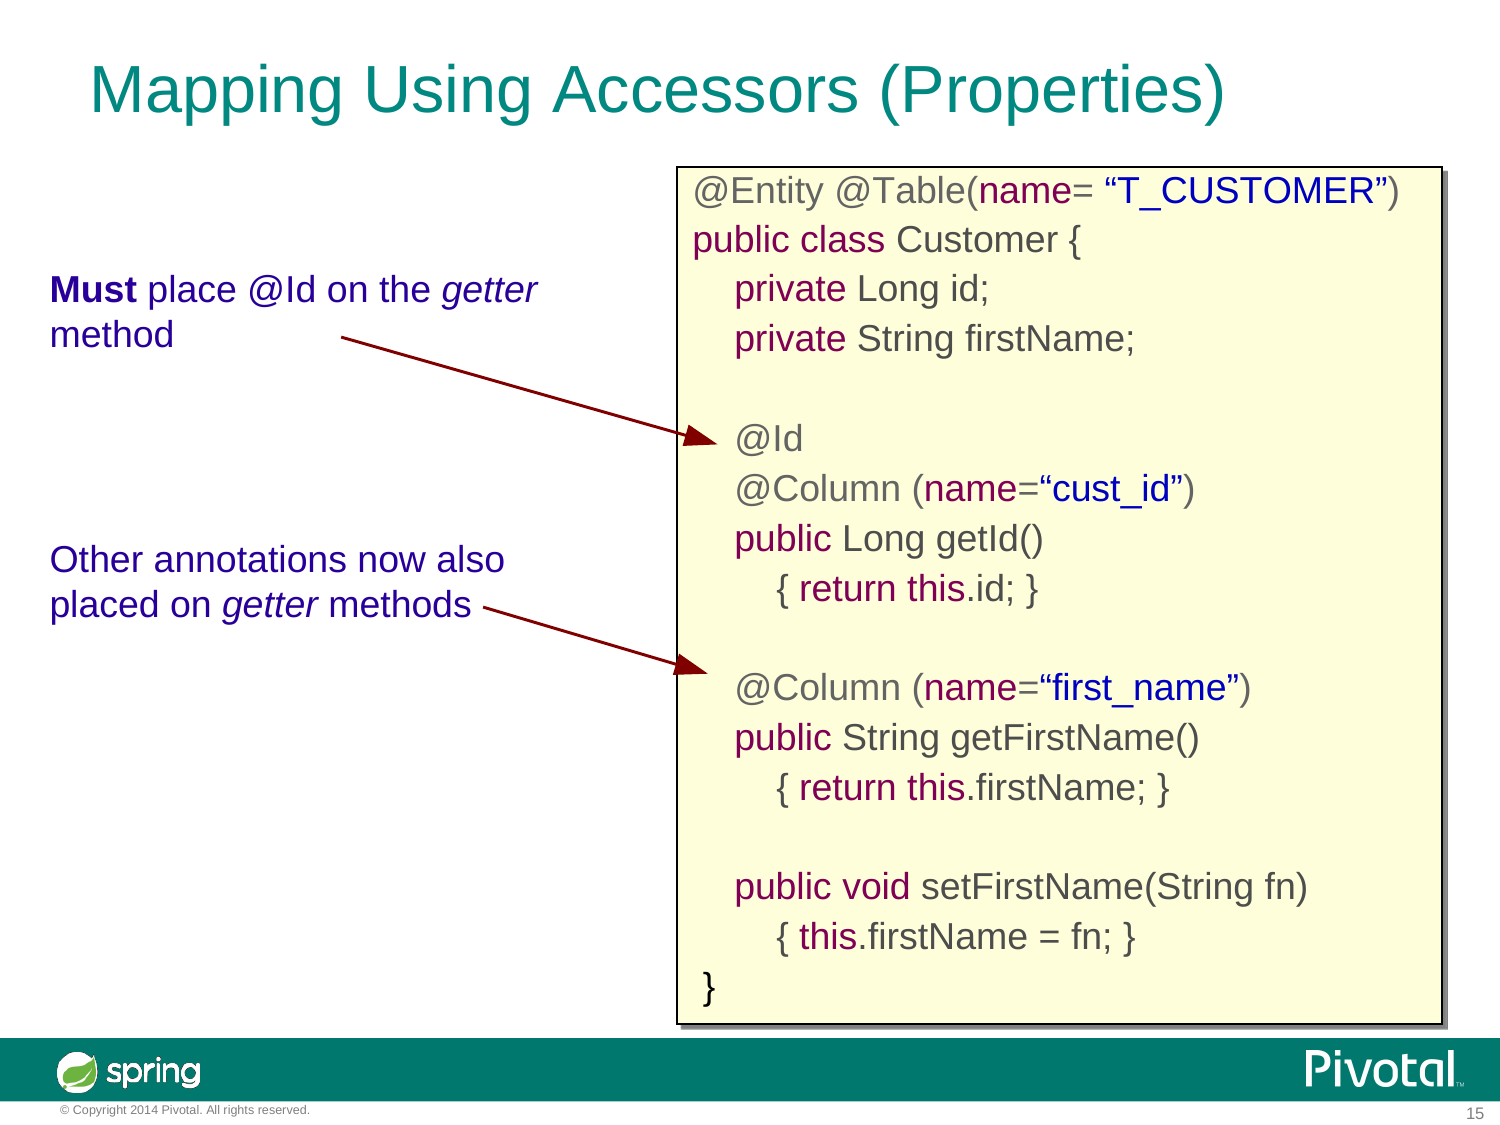

# Mapping Using Accessors (Properties)
@Entity @Table(name= “T_CUSTOMER”)
public class Customer {
 private Long id;
 private String firstName;
 @Id
 @Column (name=“cust_id”)
 public Long getId()
 { return this.id; }
 @Column (name=“first_name”)
 public String getFirstName()
 { return this.firstName; }
 public void setFirstName(String fn)
 { this.firstName = fn; }
 }
Must place @Id on the getter method
Other annotations now also placed on getter methods